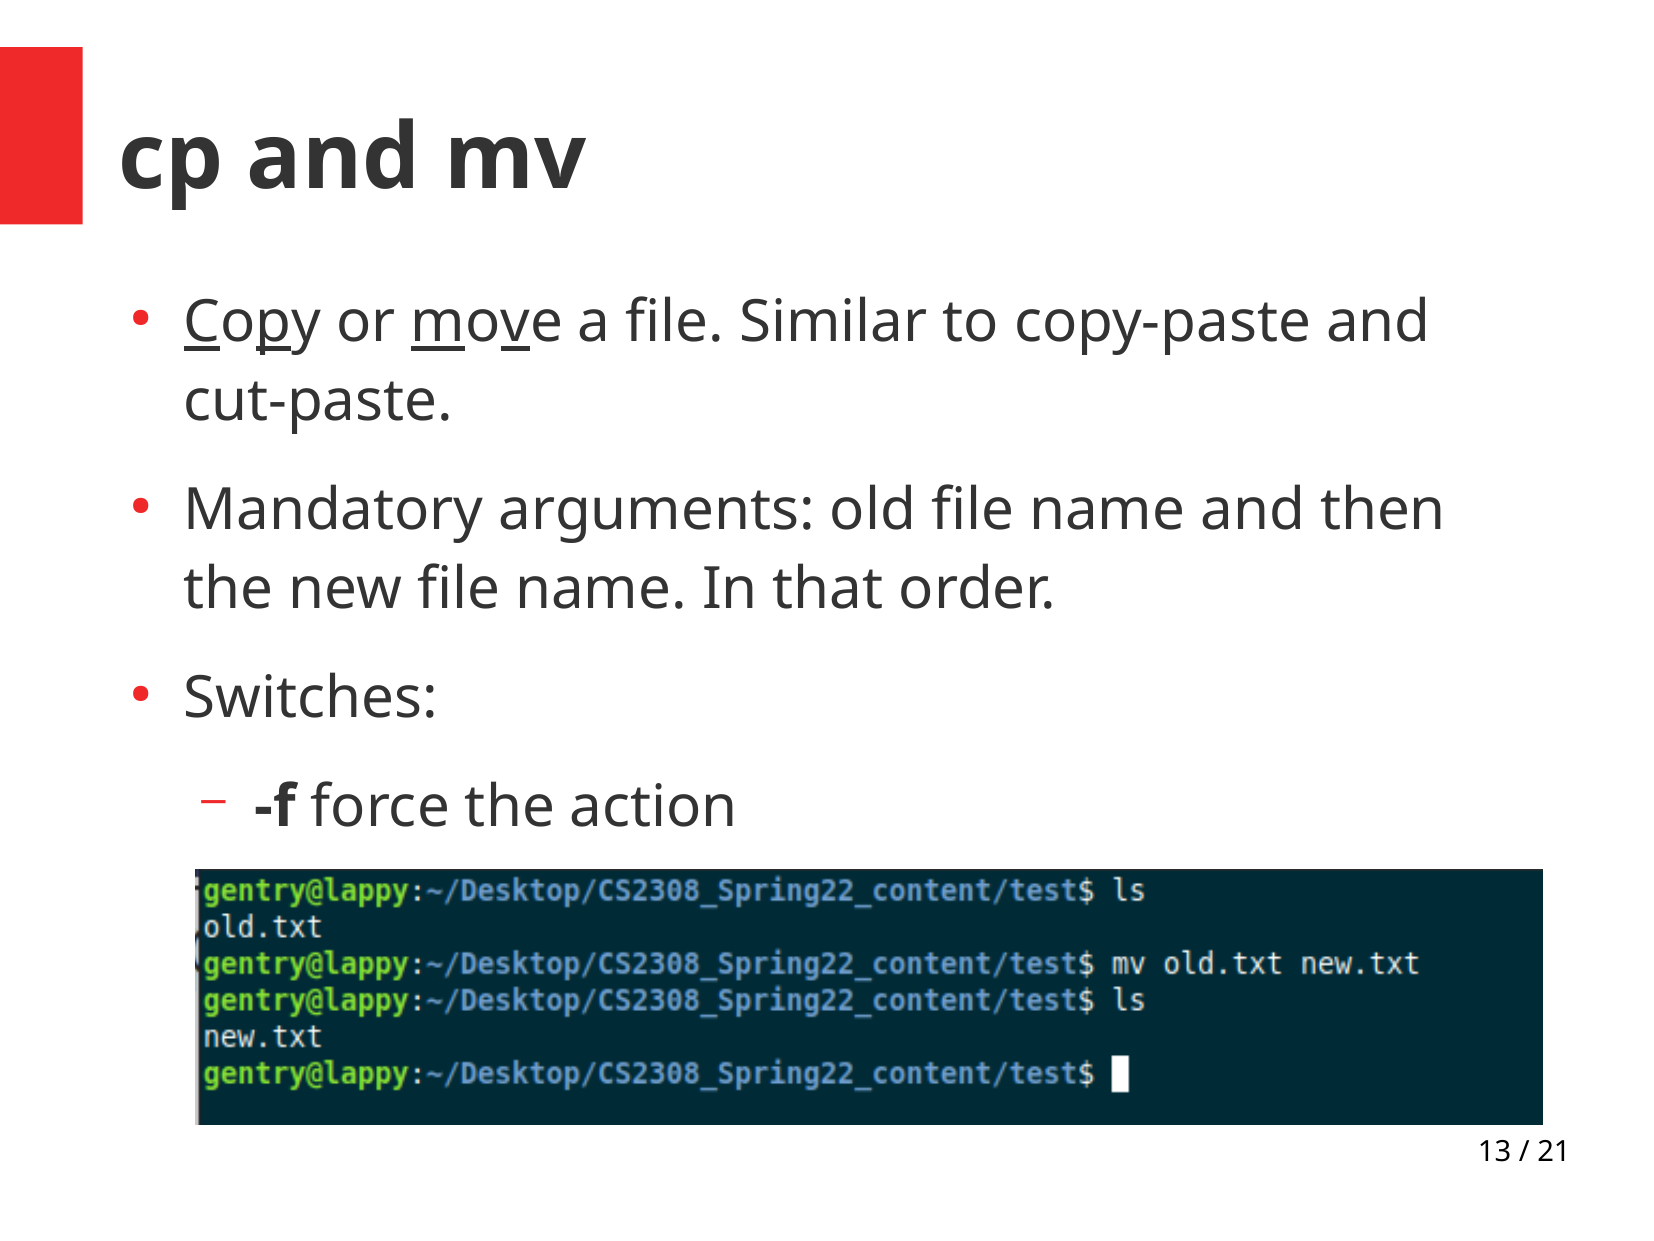

# cp and mv
Copy or move a file. Similar to copy-paste and cut-paste.
Mandatory arguments: old file name and then the new file name. In that order.
Switches:
-f force the action
13